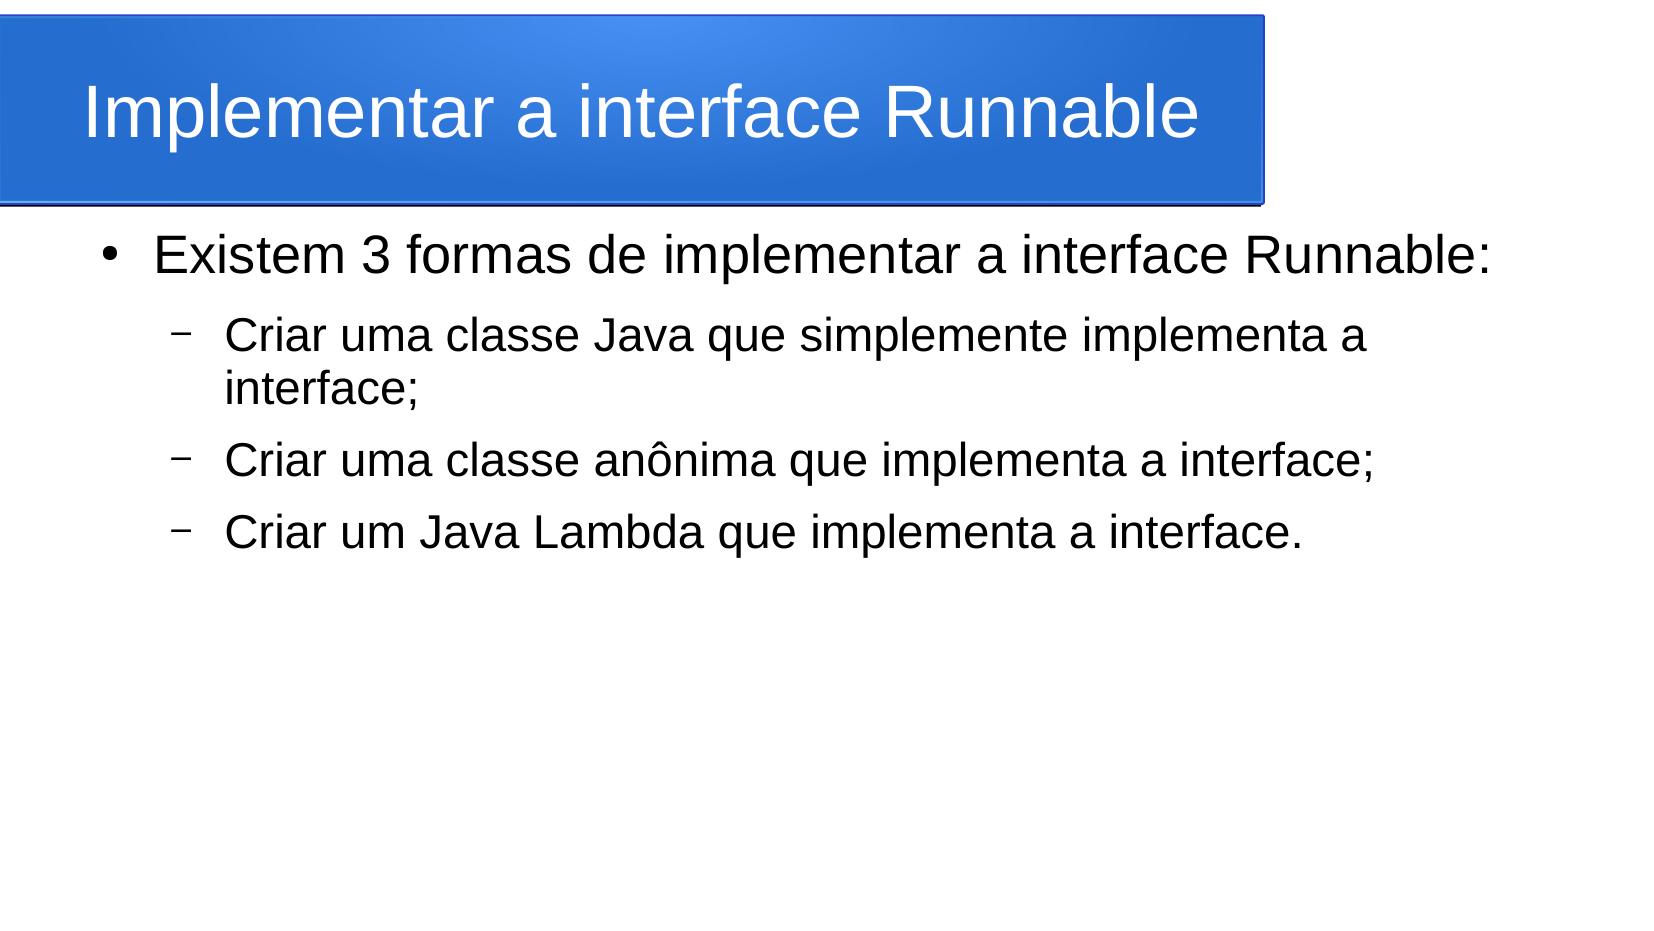

# Implementar a interface Runnable
Existem 3 formas de implementar a interface Runnable:
Criar uma classe Java que simplemente implementa a interface;
Criar uma classe anônima que implementa a interface;
Criar um Java Lambda que implementa a interface.